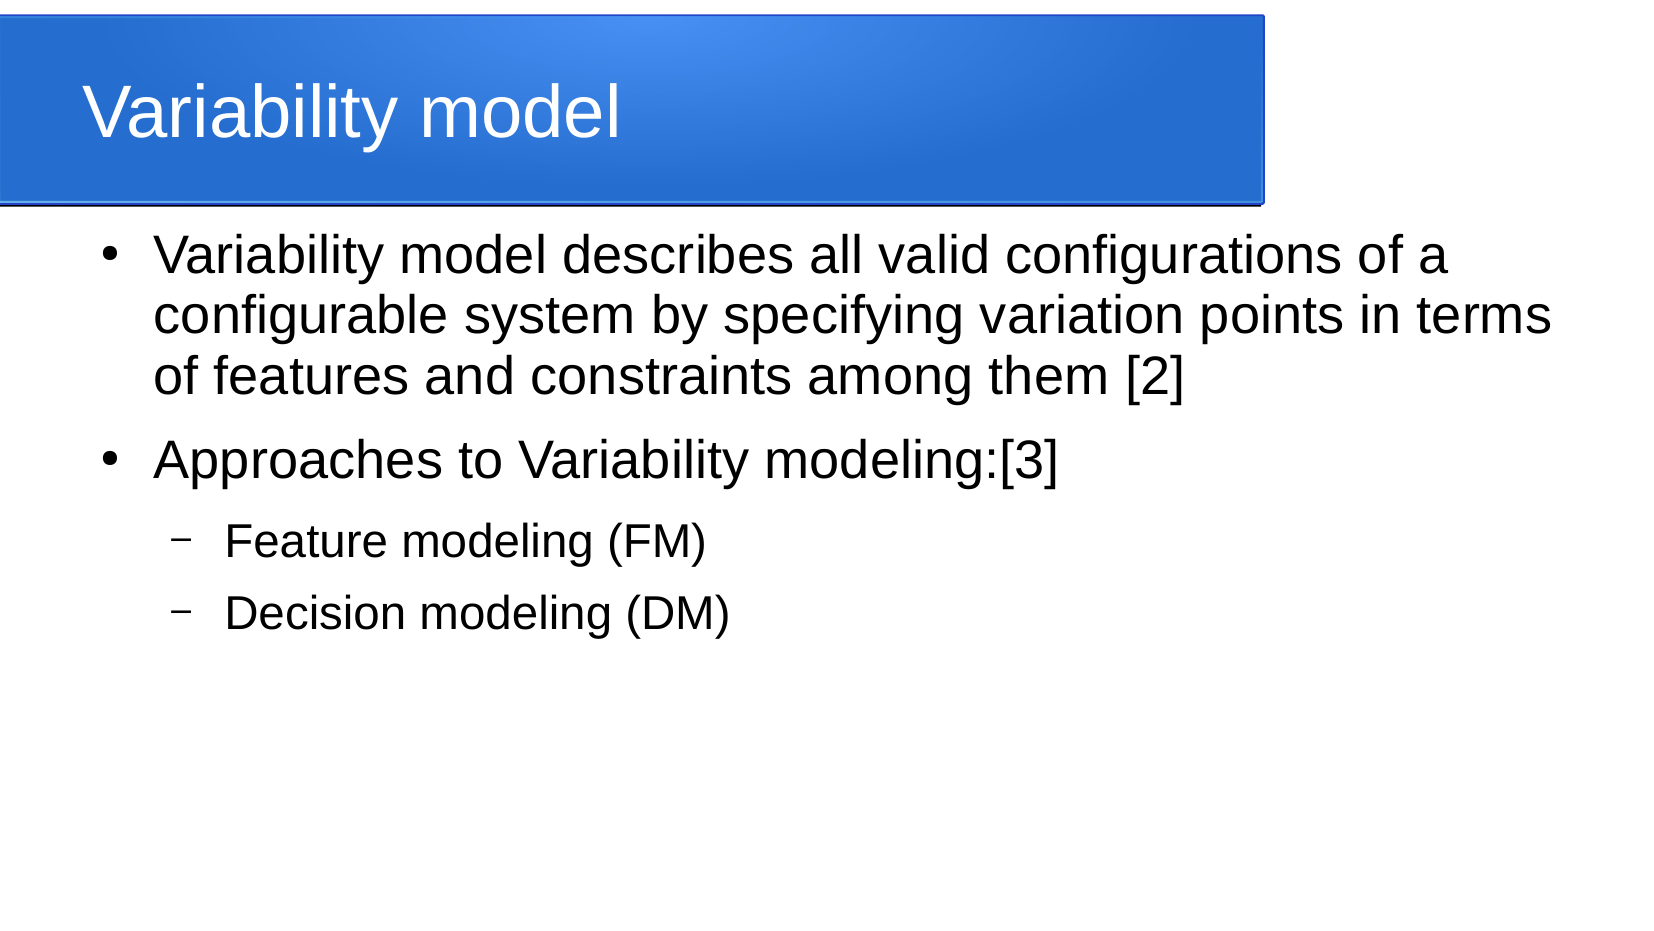

# Variability model
Variability model describes all valid configurations of a configurable system by specifying variation points in terms of features and constraints among them [2]
Approaches to Variability modeling:[3]
Feature modeling (FM)
Decision modeling (DM)